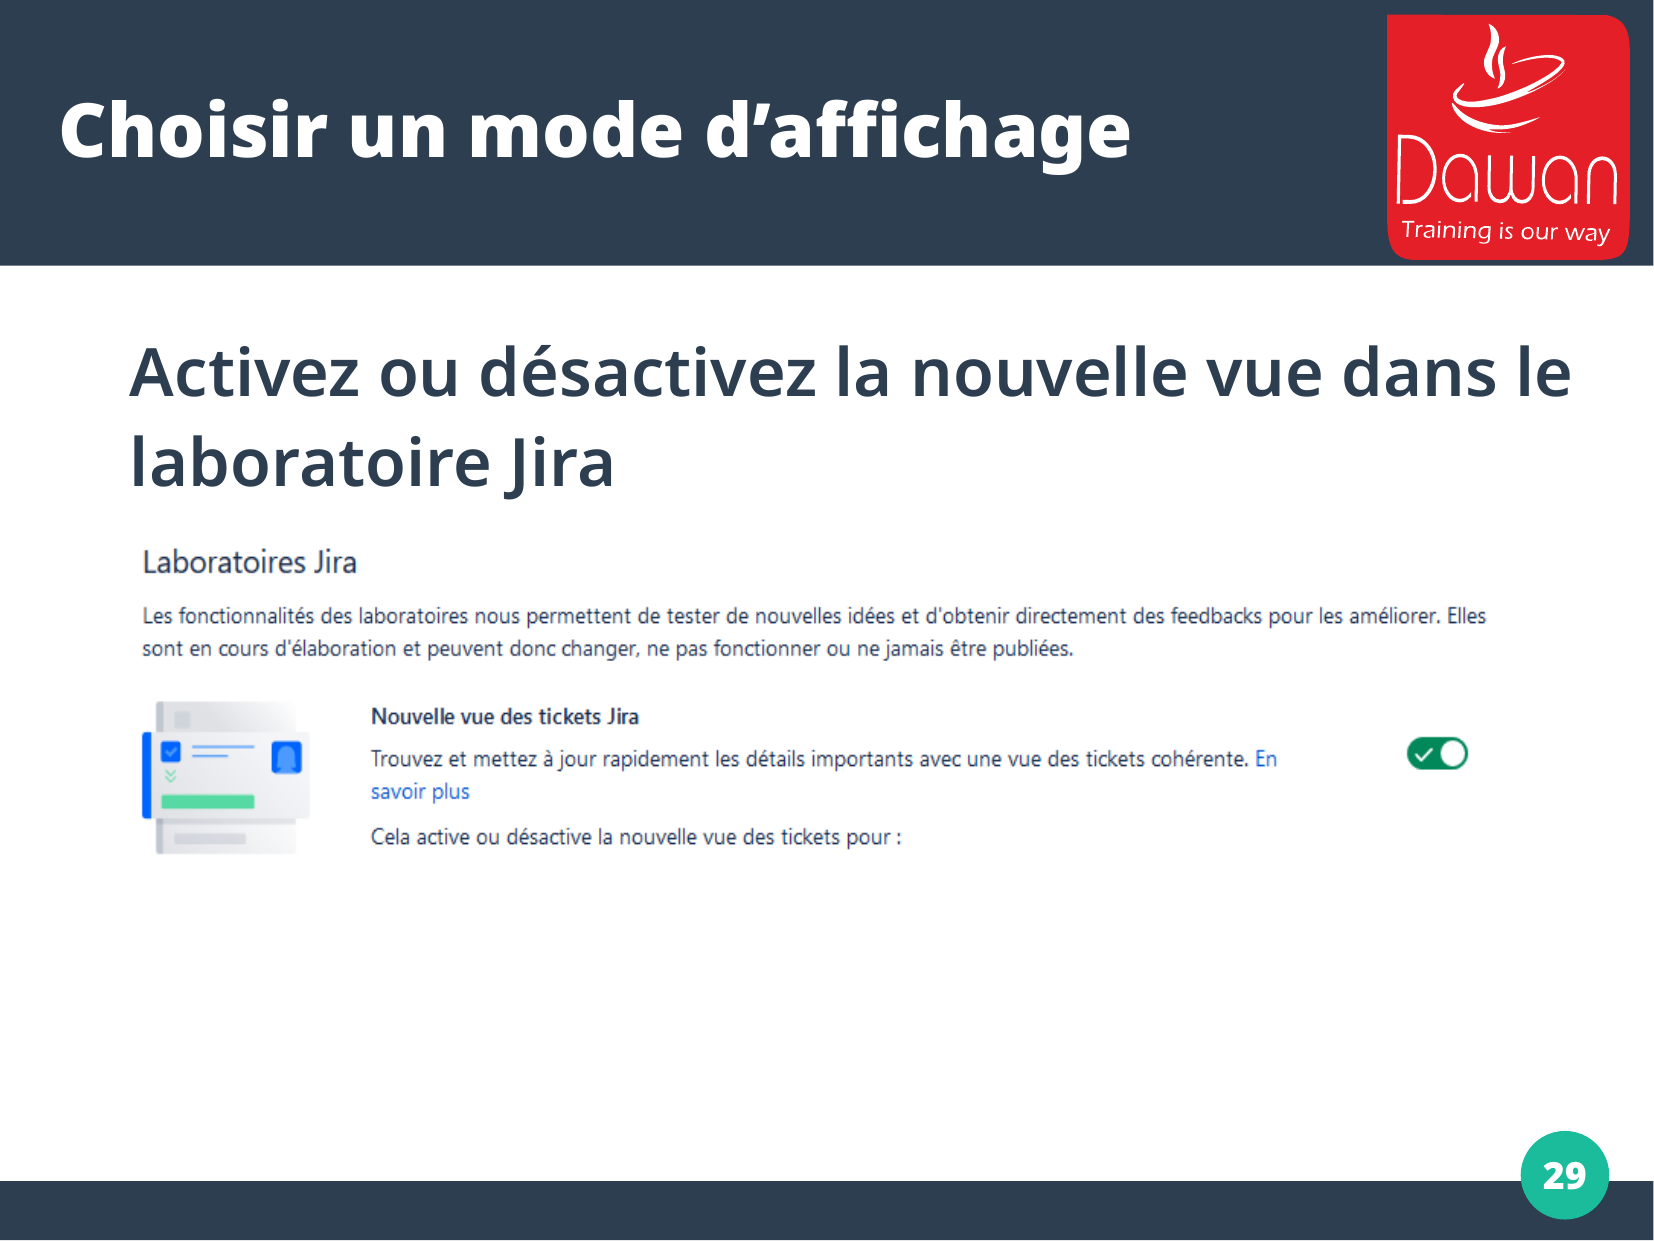

# Choisir un mode d’affichage
Activez ou désactivez la nouvelle vue dans le laboratoire Jira
29